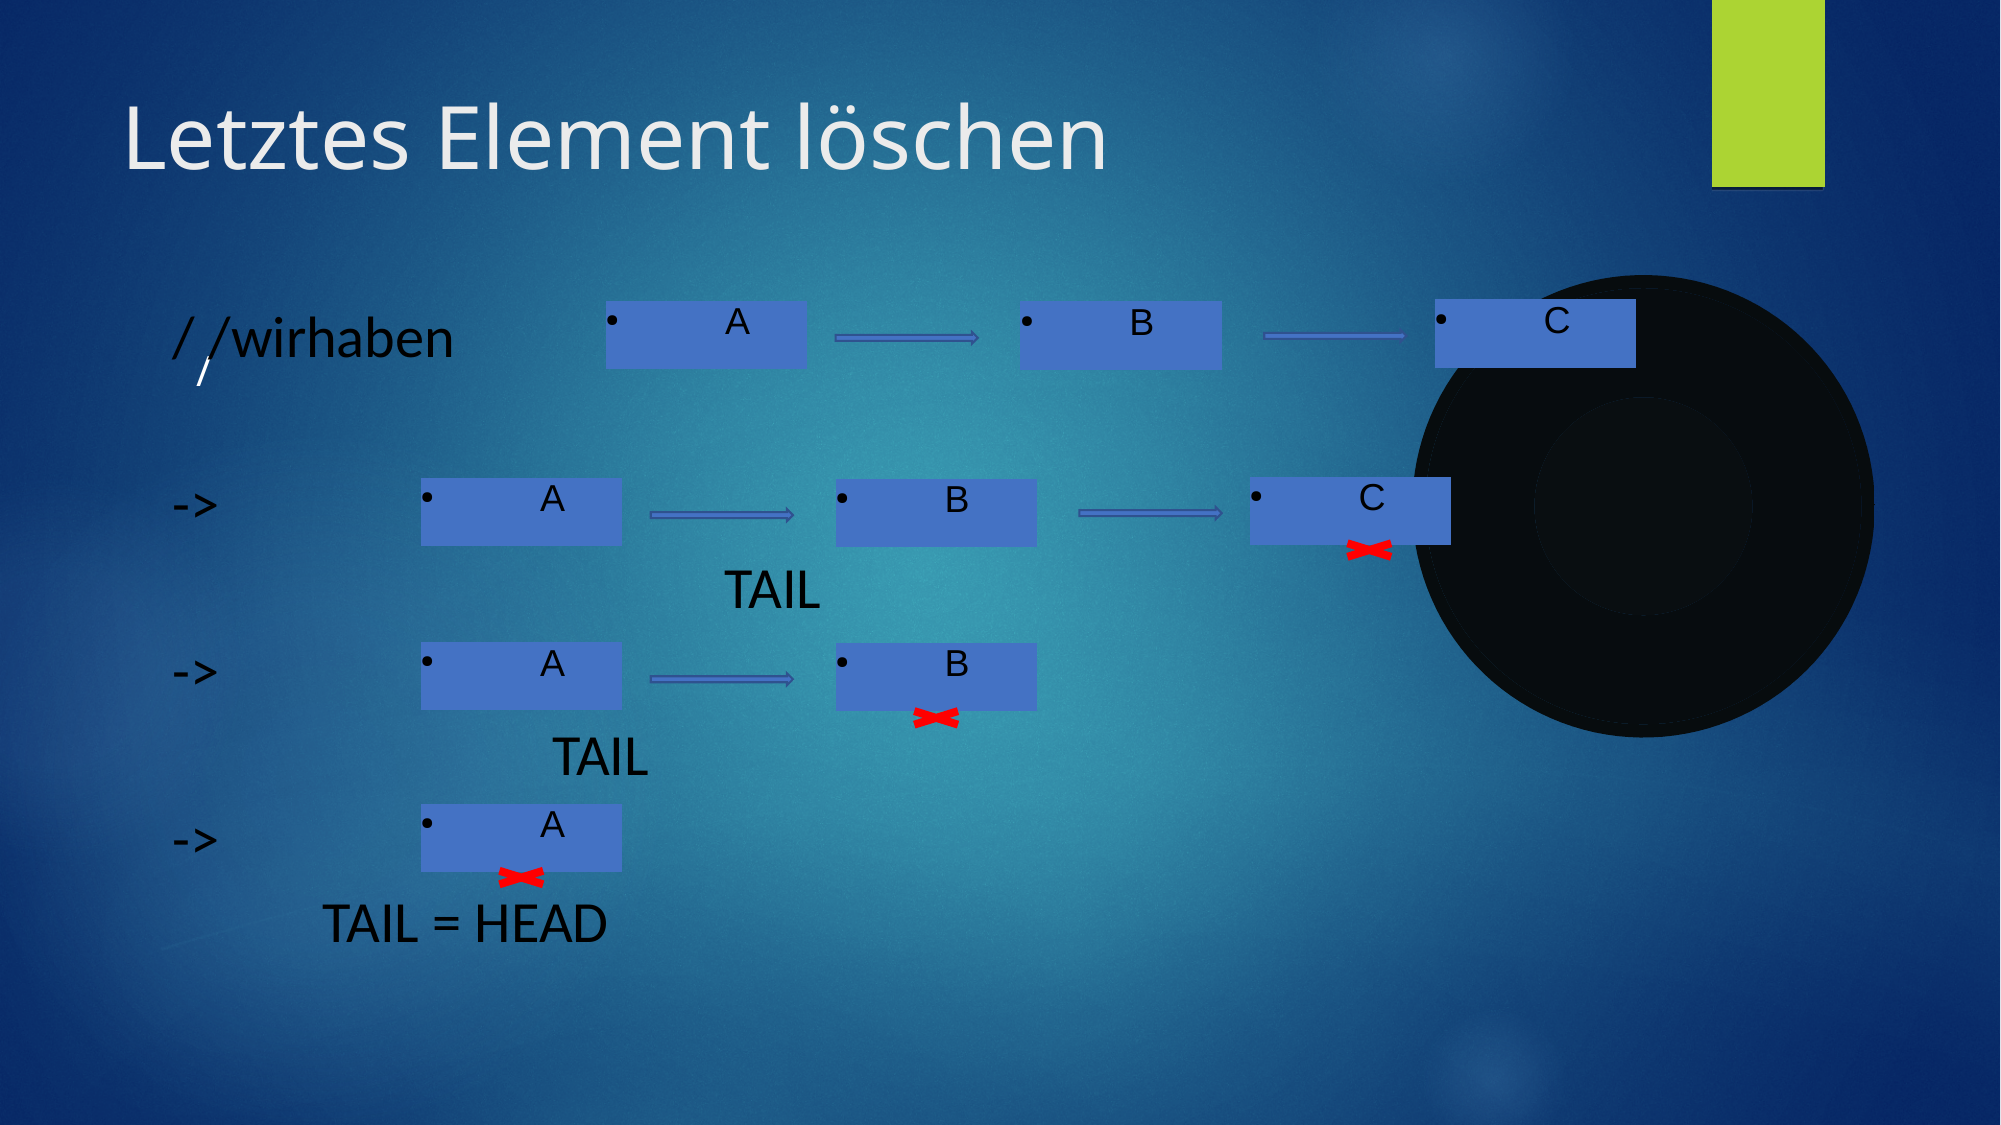

# Letztes Element löschen
/ /wirhaben
->
							 TAIL
->
				 TAIL
->
		TAIL = HEAD
| C | |
| --- | --- |
| A | |
| --- | --- |
| B | |
| --- | --- |
/
| C | |
| --- | --- |
| A | |
| --- | --- |
| B | |
| --- | --- |
| A | |
| --- | --- |
| B | |
| --- | --- |
| A | |
| --- | --- |